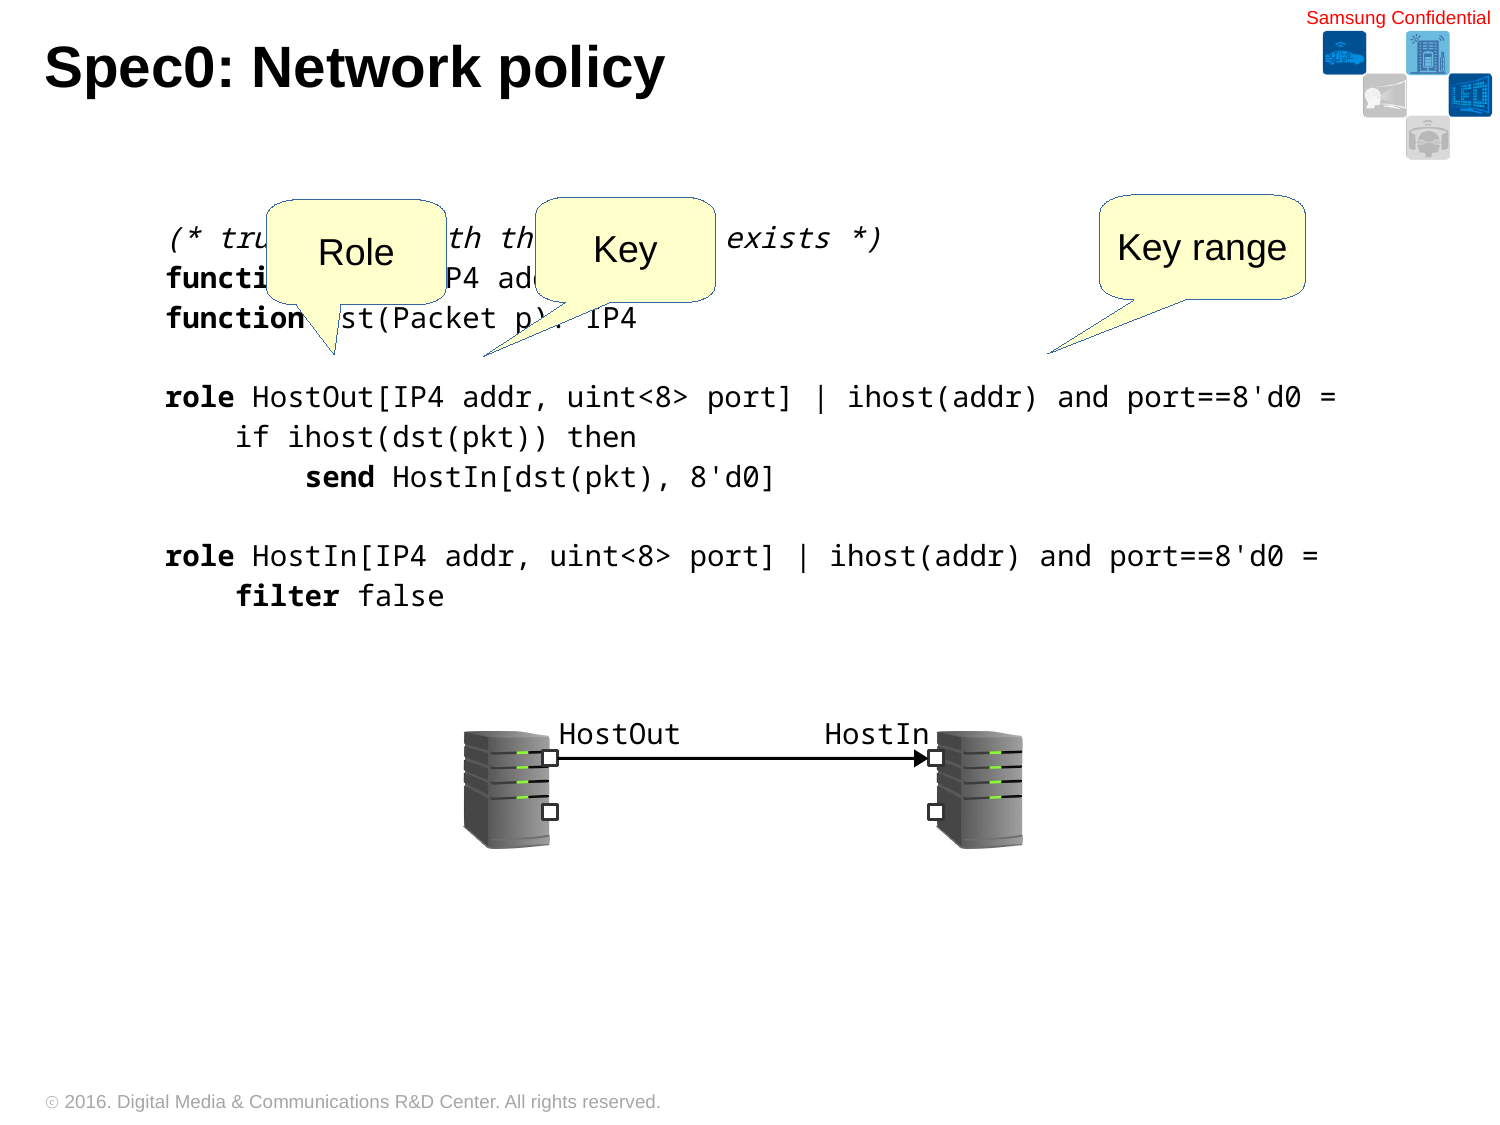

# Spec0: Network policy
Key range
Key
Role
(* true: host with the given IP exists *)
function ihost(IP4 addr): bool
function dst(Packet p): IP4
role HostOut[IP4 addr, uint<8> port] | ihost(addr) and port==8'd0 =
 if ihost(dst(pkt)) then
 send HostIn[dst(pkt), 8'd0]
role HostIn[IP4 addr, uint<8> port] | ihost(addr) and port==8'd0 =
 filter false
HostOut
HostIn